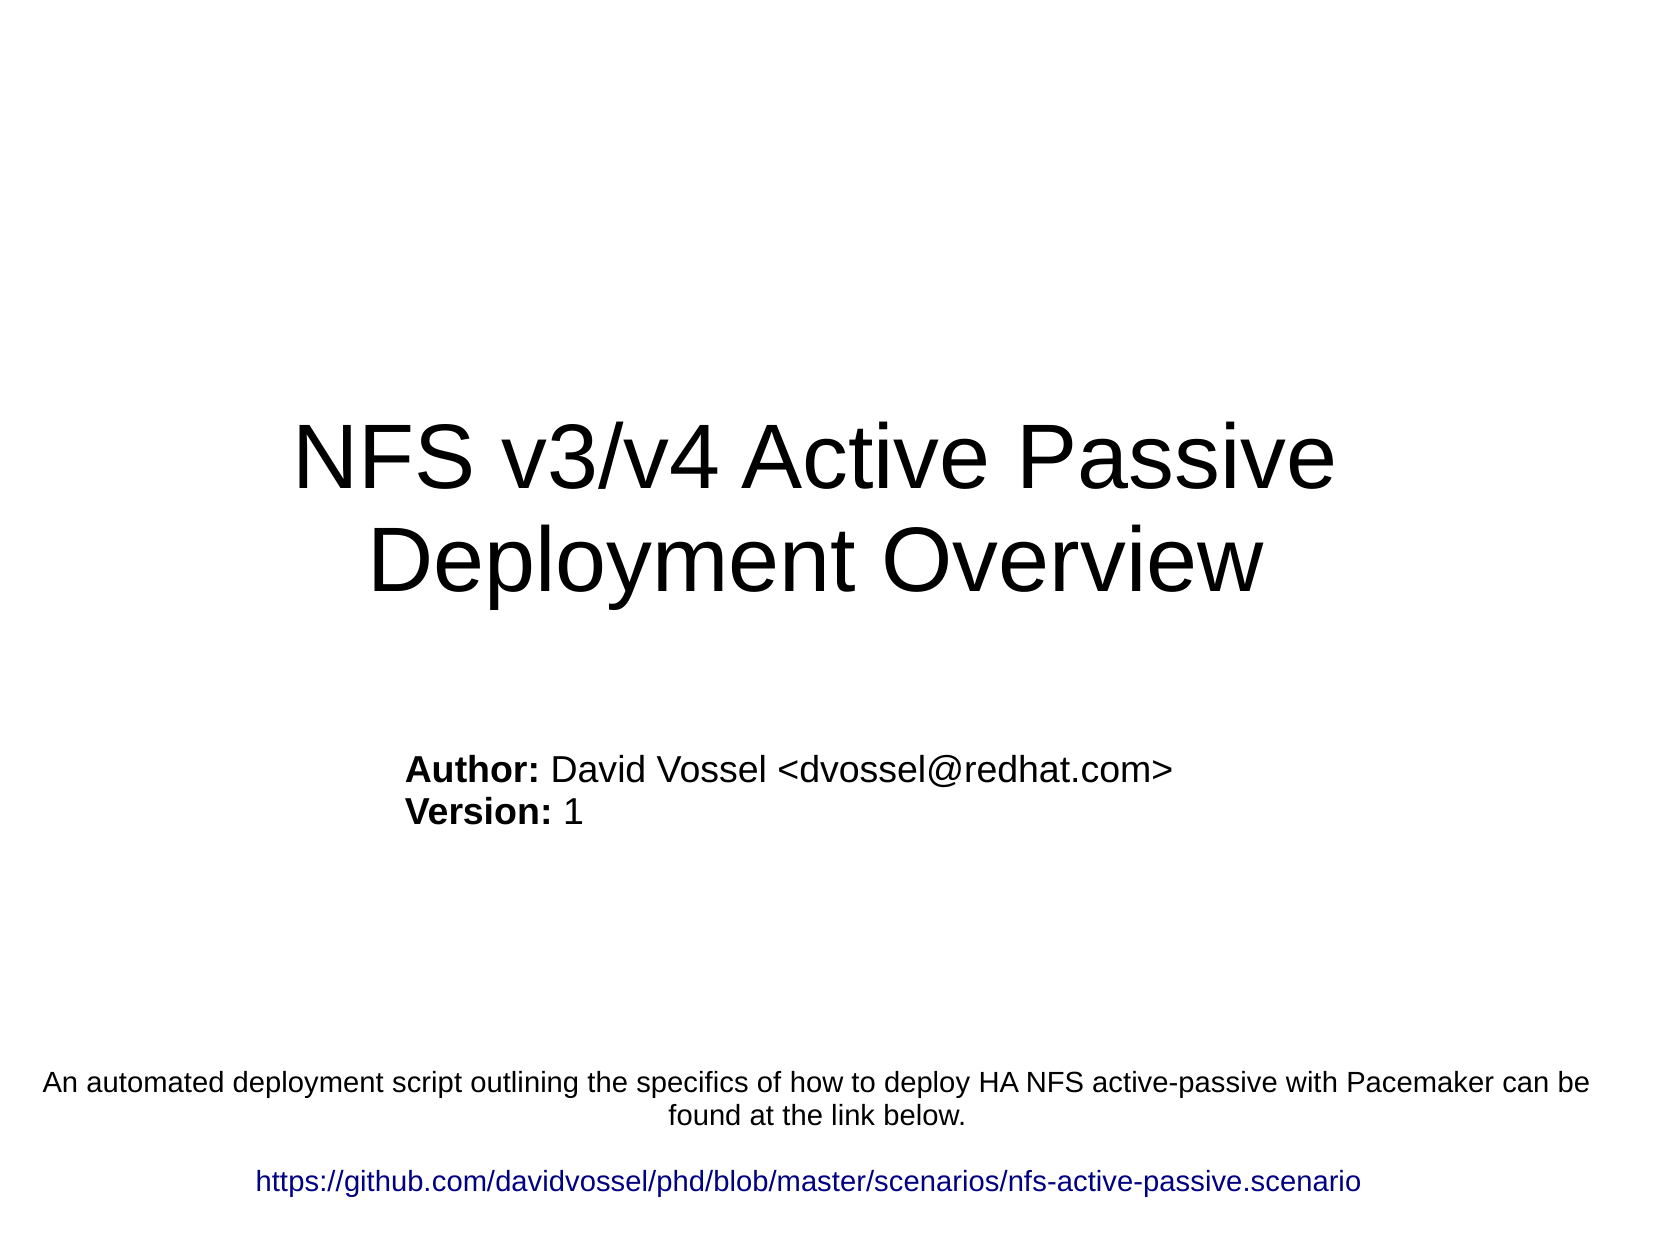

# NFS v3/v4 Active Passive Deployment Overview
Author: David Vossel <dvossel@redhat.com>
Version: 1
An automated deployment script outlining the specifics of how to deploy HA NFS active-passive with Pacemaker can be found at the link below.
https://github.com/davidvossel/phd/blob/master/scenarios/nfs-active-passive.scenario